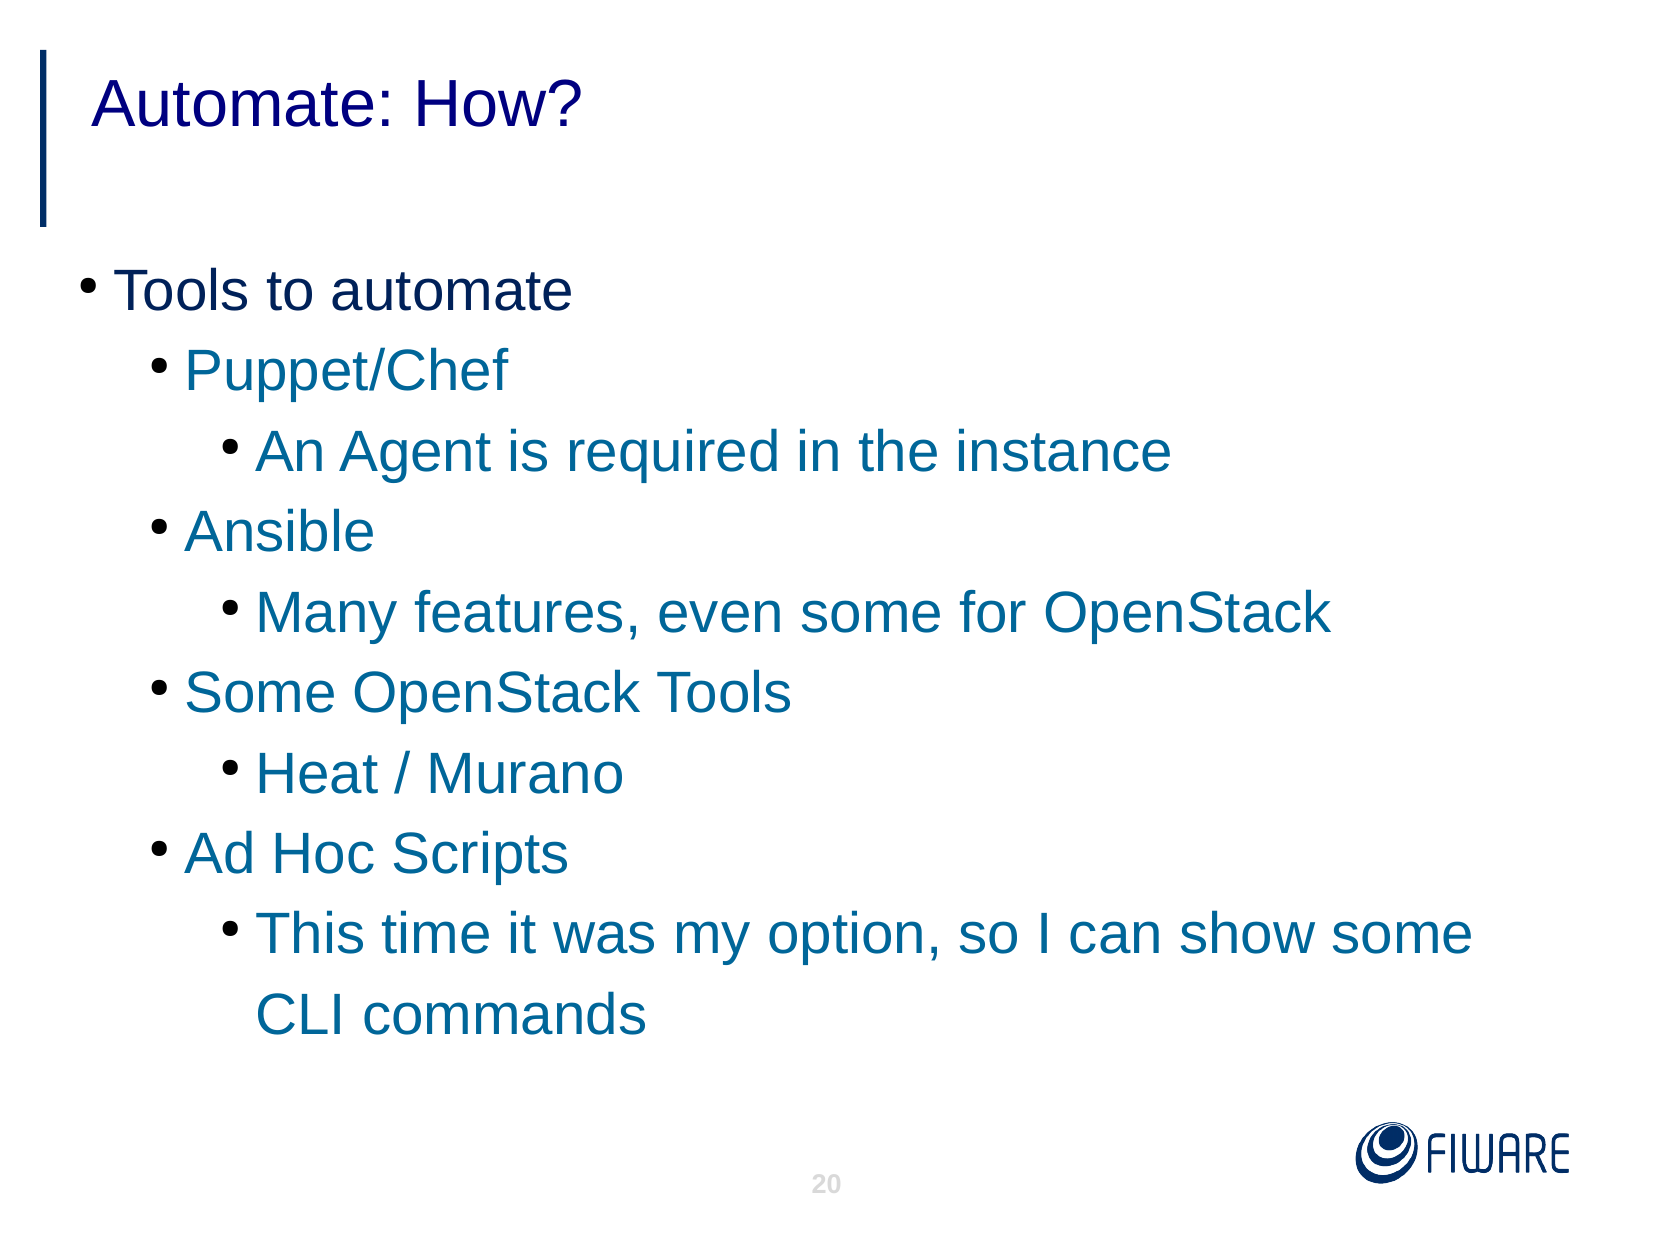

# Automate: How?
Tools to automate
Puppet/Chef
An Agent is required in the instance
Ansible
Many features, even some for OpenStack
Some OpenStack Tools
Heat / Murano
Ad Hoc Scripts
This time it was my option, so I can show some CLI commands